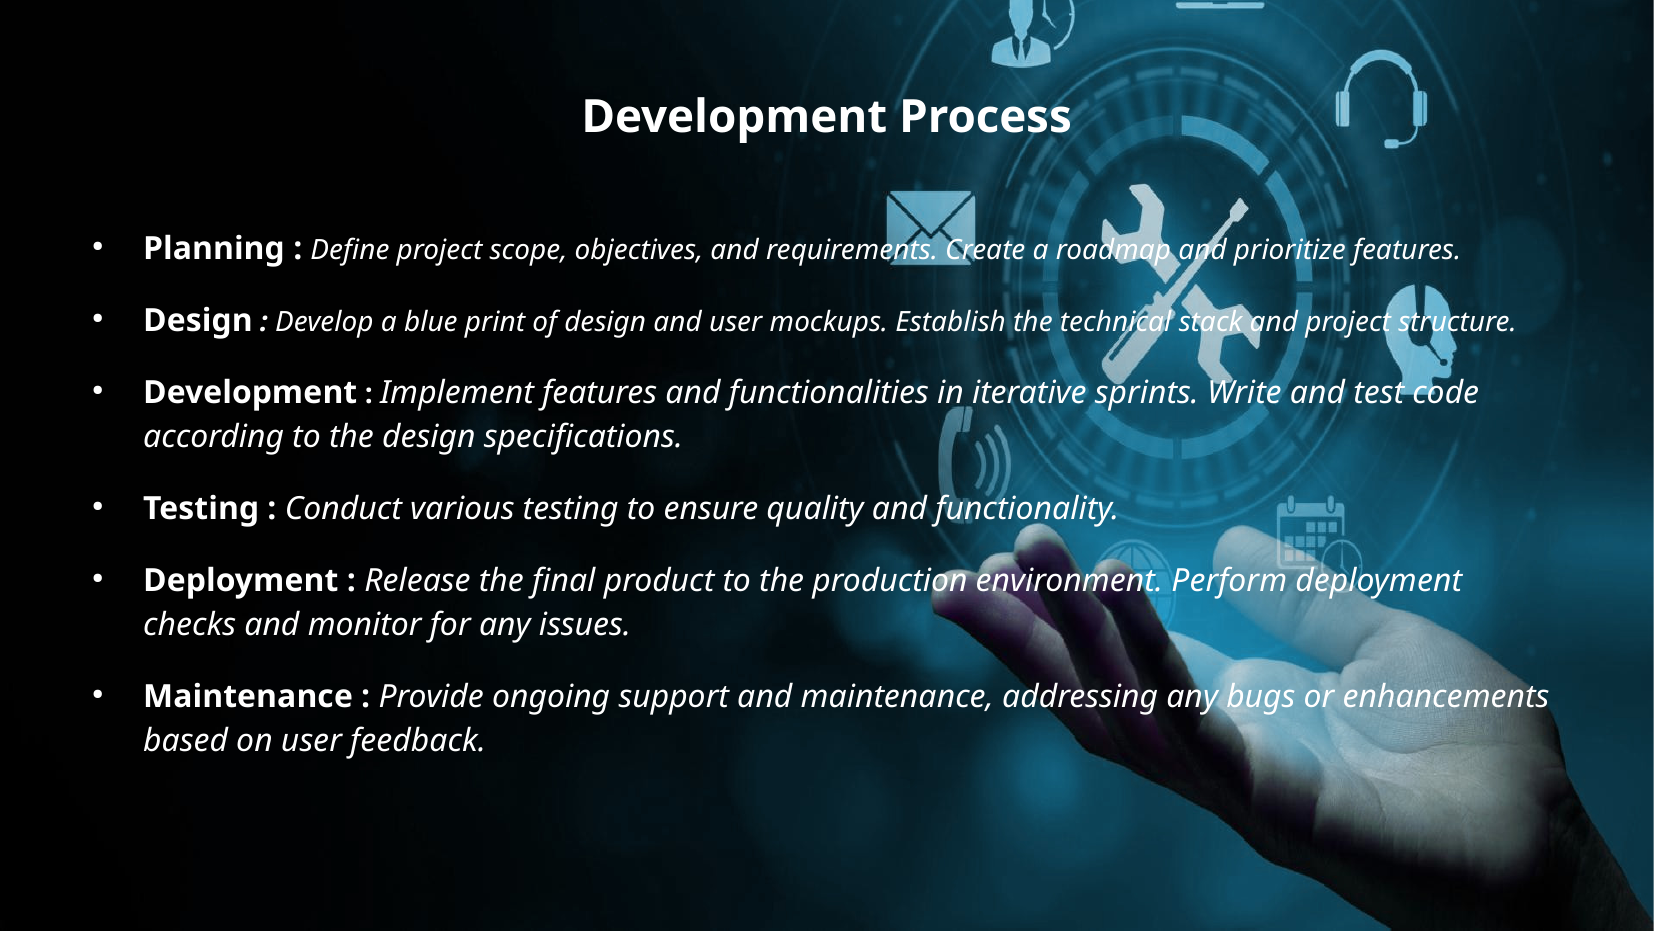

# Development Process
Planning : Define project scope, objectives, and requirements. Create a roadmap and prioritize features.
Design : Develop a blue print of design and user mockups. Establish the technical stack and project structure.
Development : Implement features and functionalities in iterative sprints. Write and test code according to the design specifications.
Testing : Conduct various testing to ensure quality and functionality.
Deployment : Release the final product to the production environment. Perform deployment checks and monitor for any issues.
Maintenance : Provide ongoing support and maintenance, addressing any bugs or enhancements based on user feedback.